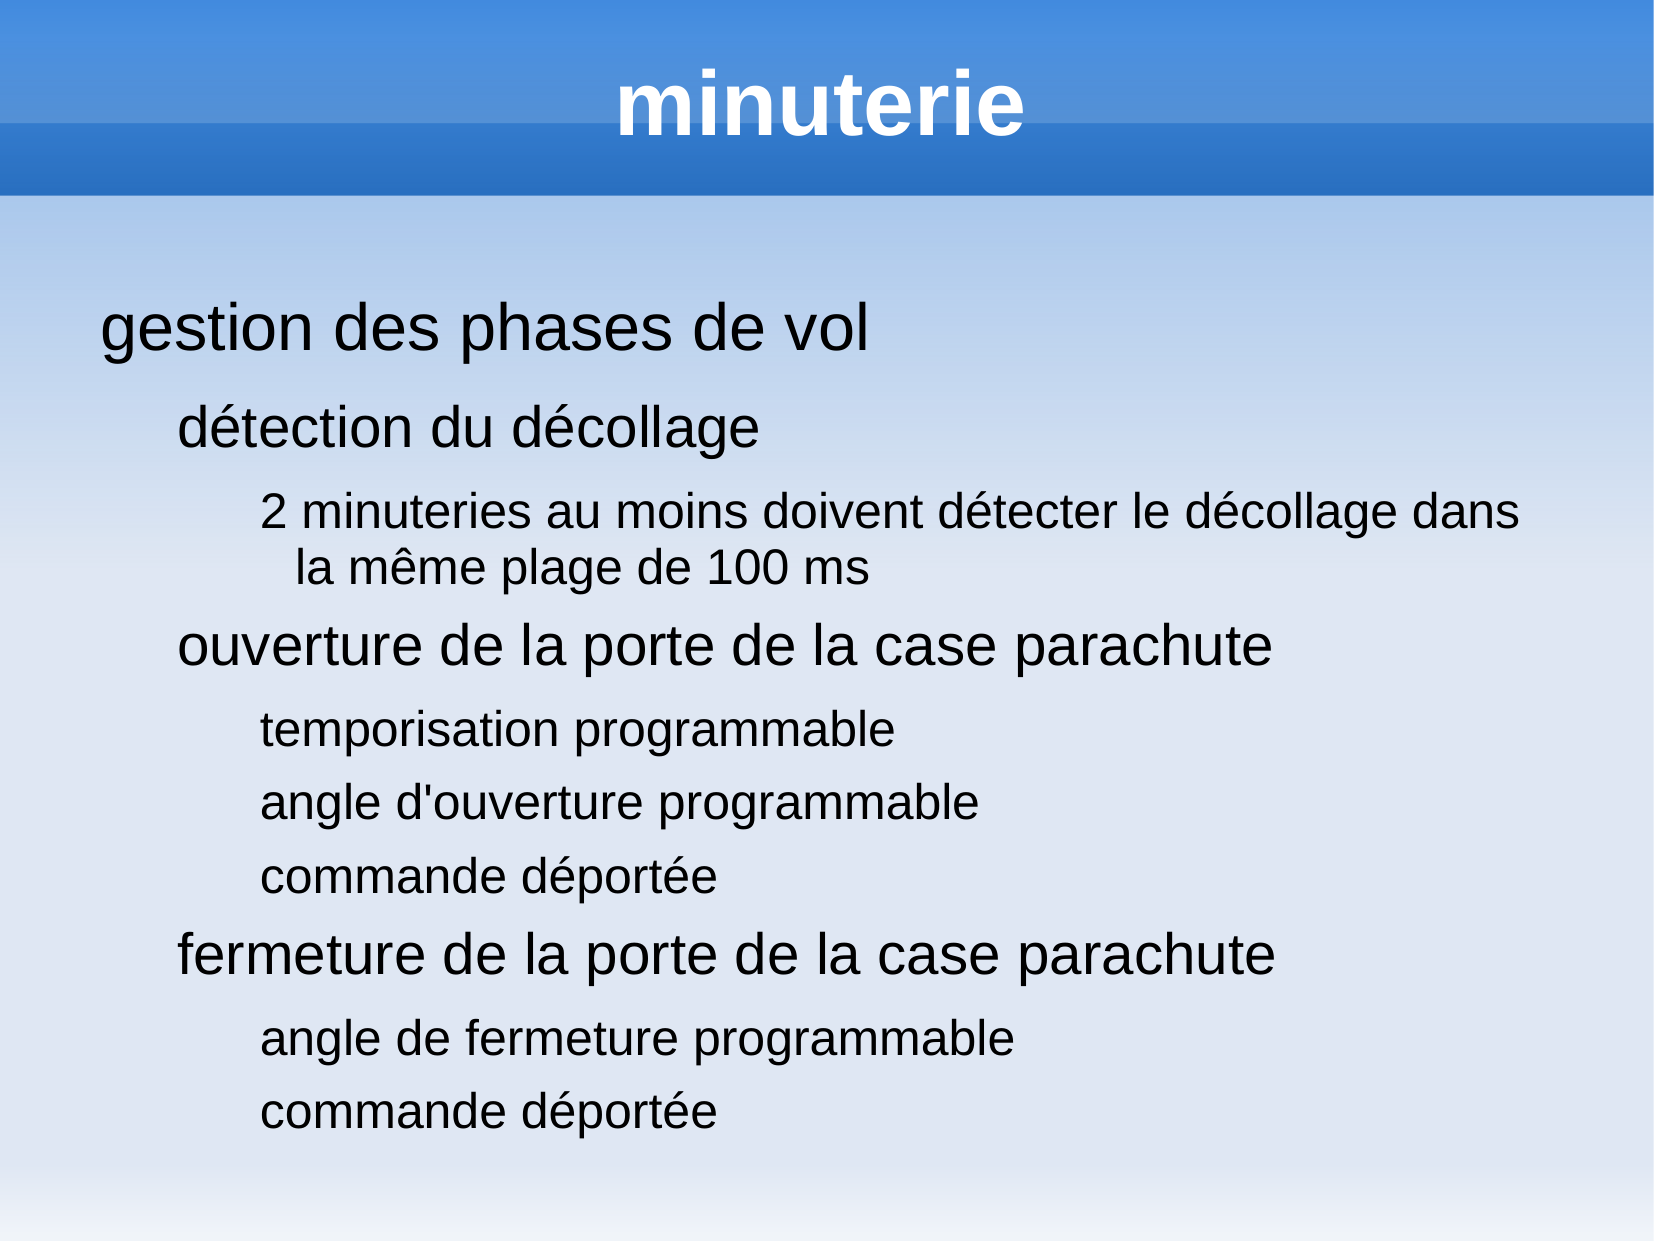

# minuterie
gestion des phases de vol
détection du décollage
2 minuteries au moins doivent détecter le décollage dans la même plage de 100 ms
ouverture de la porte de la case parachute
temporisation programmable
angle d'ouverture programmable
commande déportée
fermeture de la porte de la case parachute
angle de fermeture programmable
commande déportée